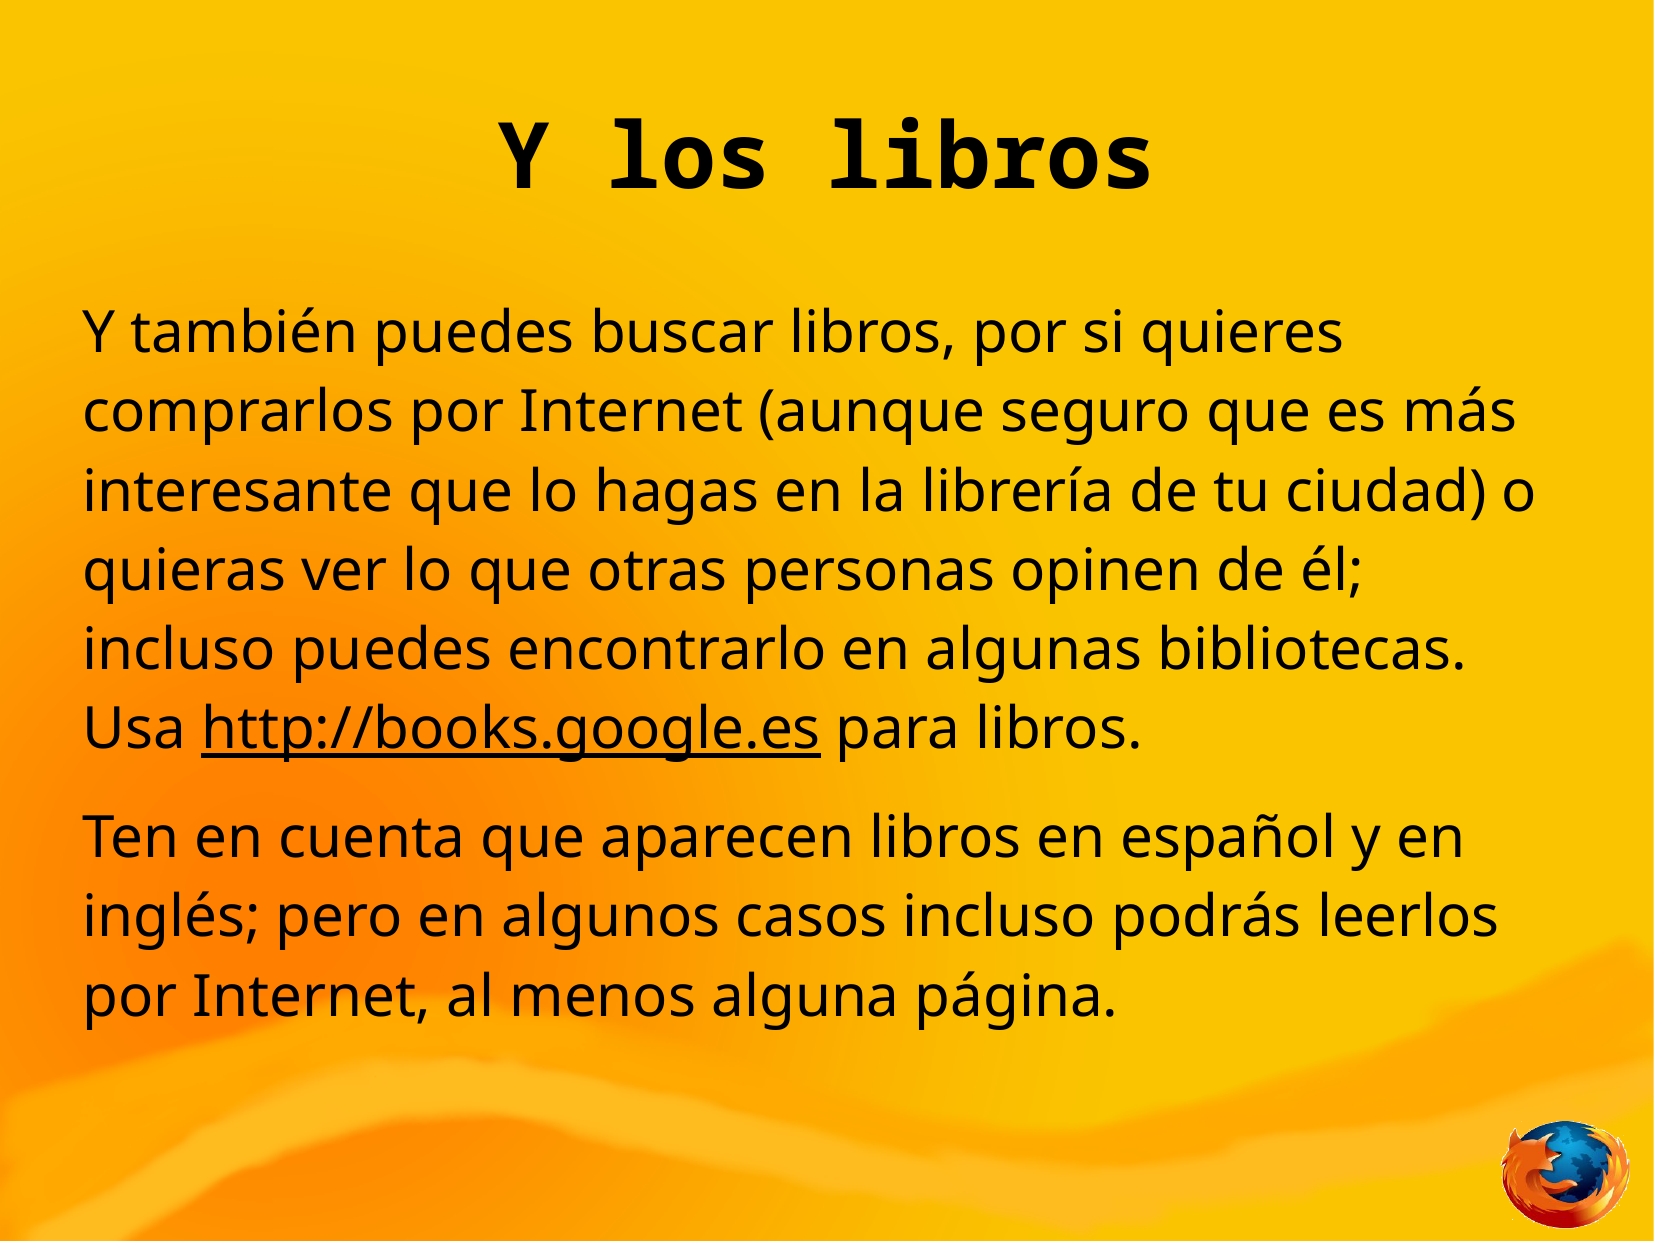

# Y los libros
Y también puedes buscar libros, por si quieres comprarlos por Internet (aunque seguro que es más interesante que lo hagas en la librería de tu ciudad) o quieras ver lo que otras personas opinen de él; incluso puedes encontrarlo en algunas bibliotecas. Usa http://books.google.es para libros.
Ten en cuenta que aparecen libros en español y en inglés; pero en algunos casos incluso podrás leerlos por Internet, al menos alguna página.